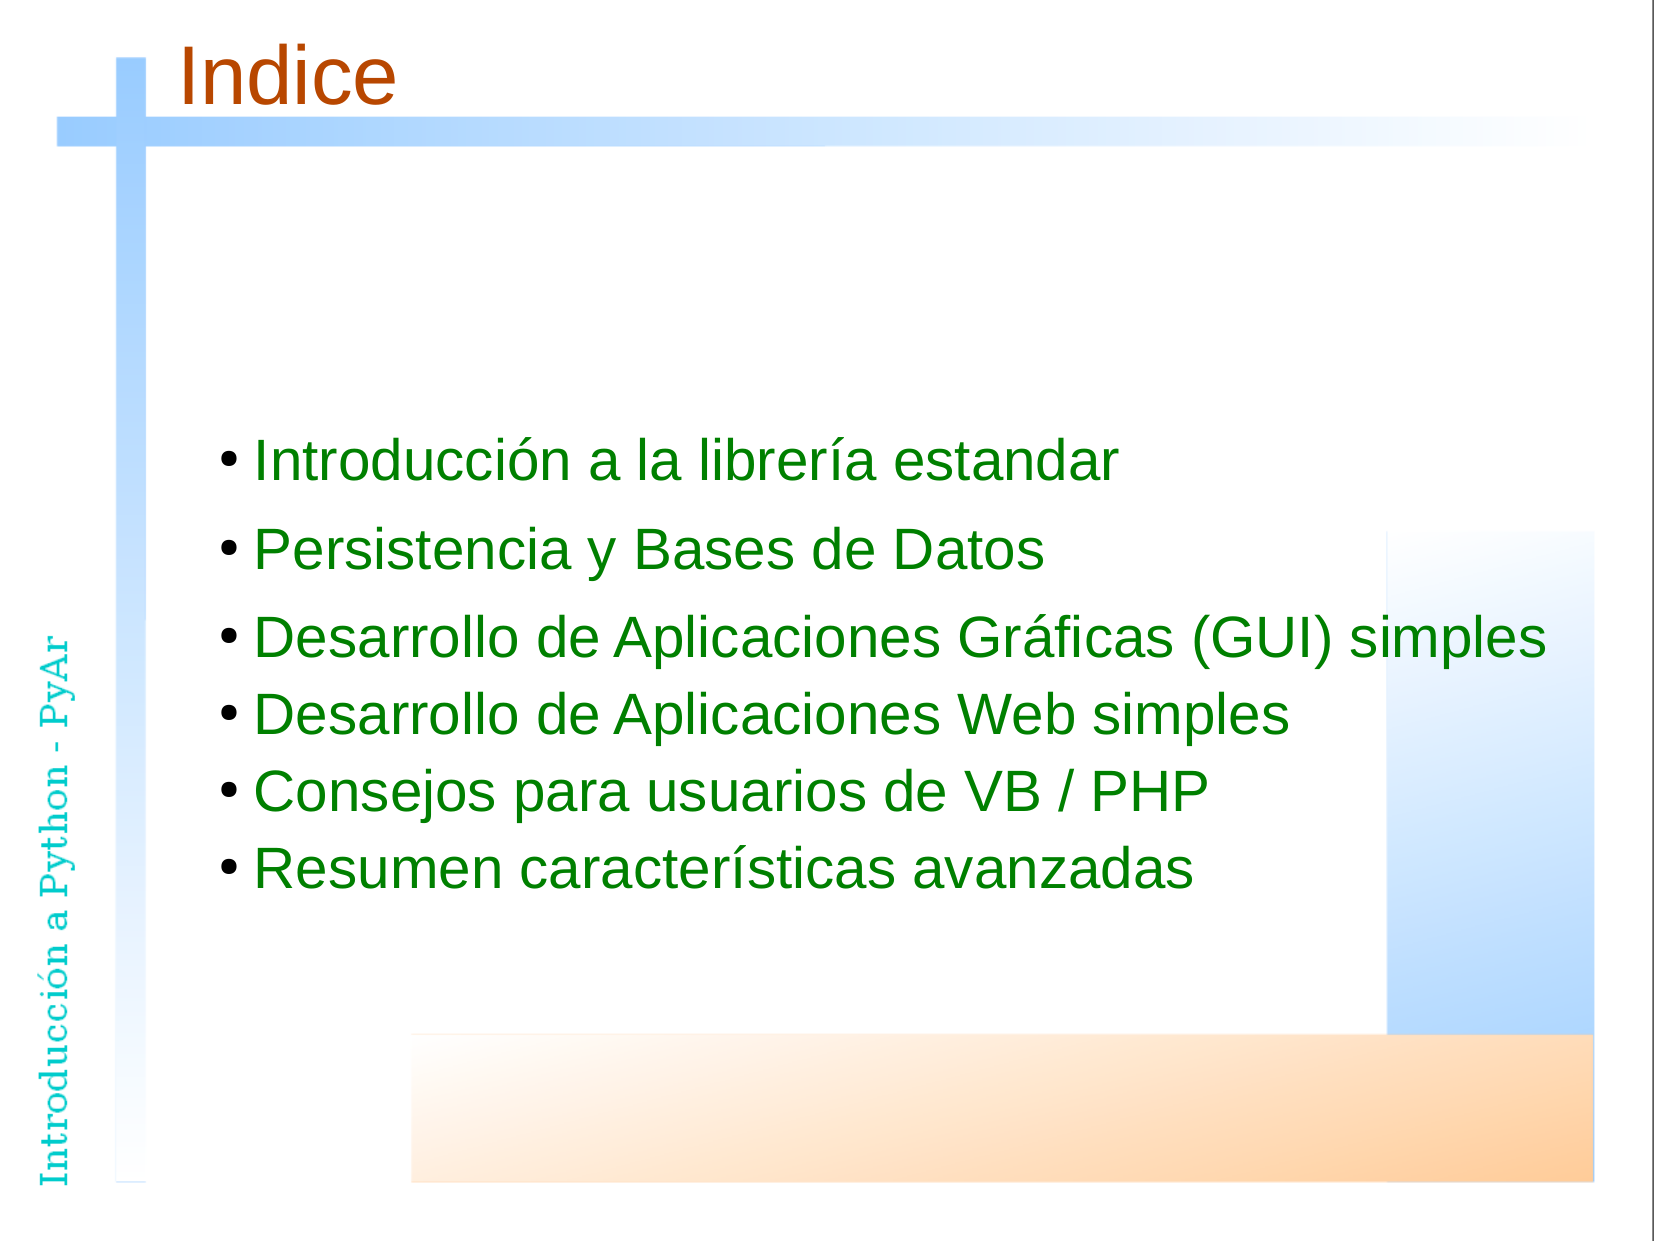

# Indice
Introducción a la librería estandar
Persistencia y Bases de Datos
Desarrollo de Aplicaciones Gráficas (GUI) simples
Desarrollo de Aplicaciones Web simples
Consejos para usuarios de VB / PHP
Resumen características avanzadas